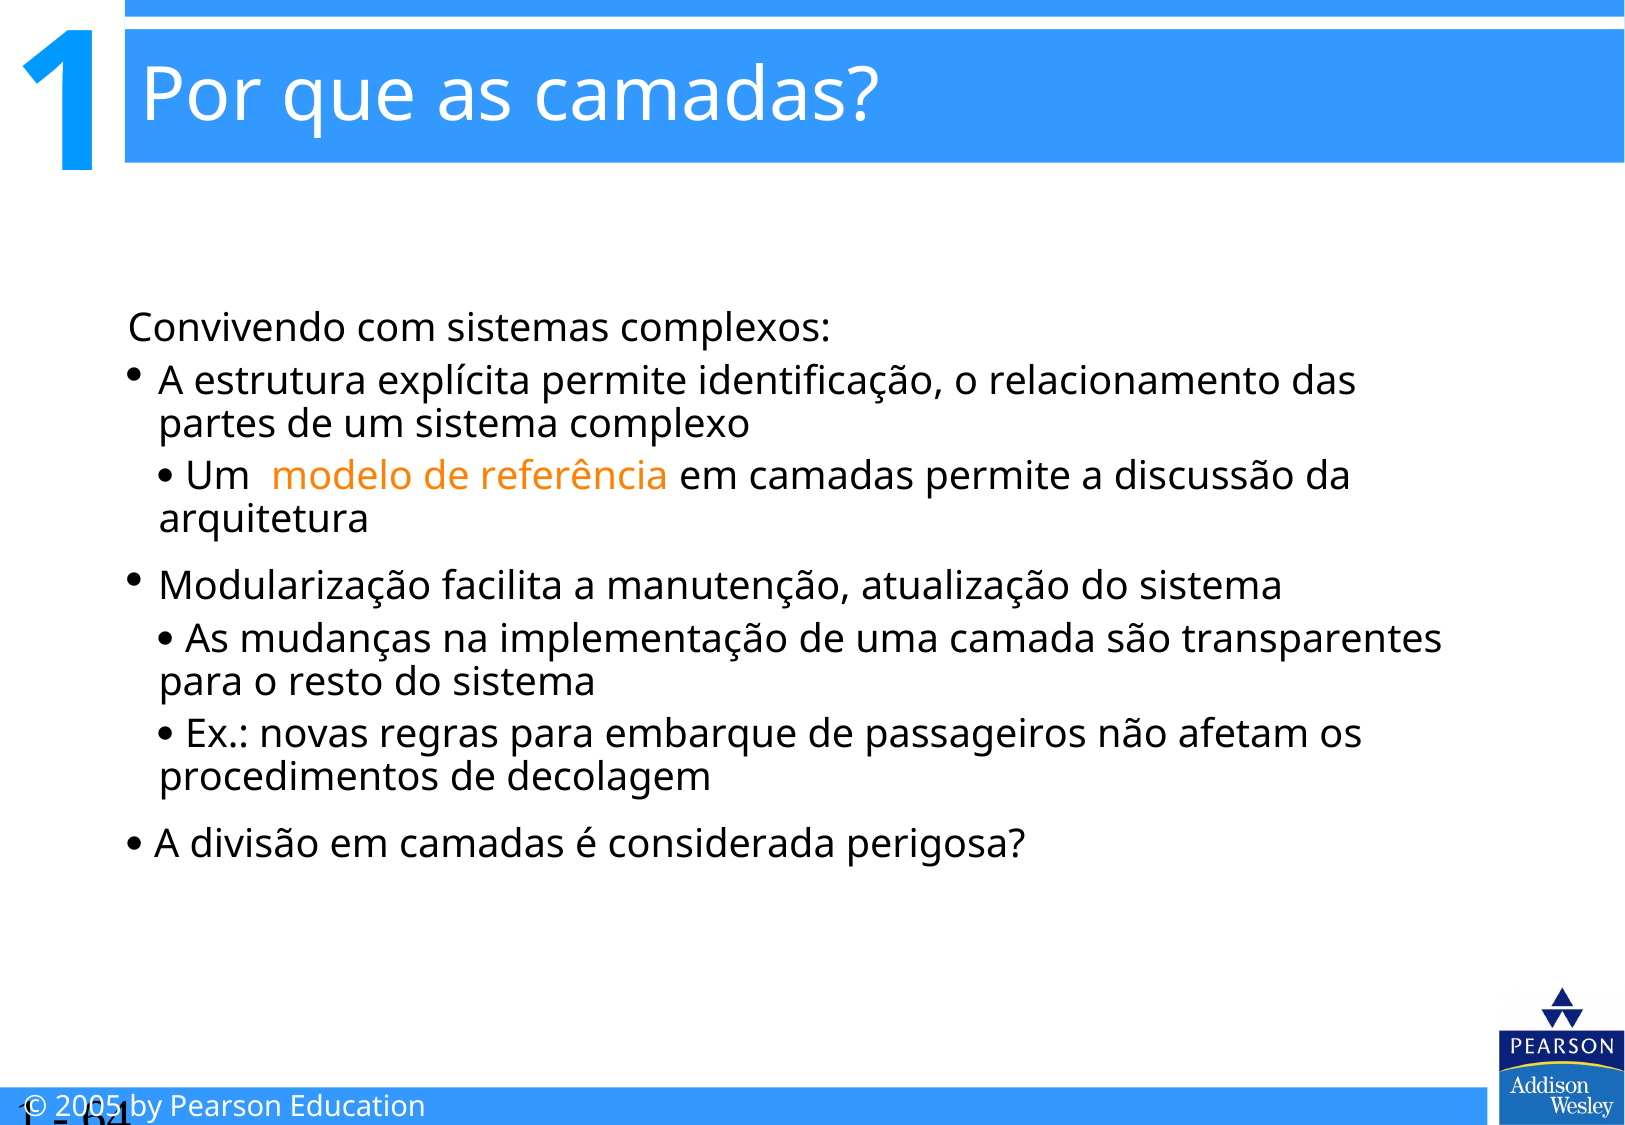

Por que as camadas?
# Convivendo com sistemas complexos:
A estrutura explícita permite identificação, o relacionamento das partes de um sistema complexo
	 Um modelo de referência em camadas permite a discussão da arquitetura
Modularização facilita a manutenção, atualização do sistema
	 As mudanças na implementação de uma camada são transparentes para o resto do sistema
	 Ex.: novas regras para embarque de passageiros não afetam os procedimentos de decolagem
 A divisão em camadas é considerada perigosa?
64